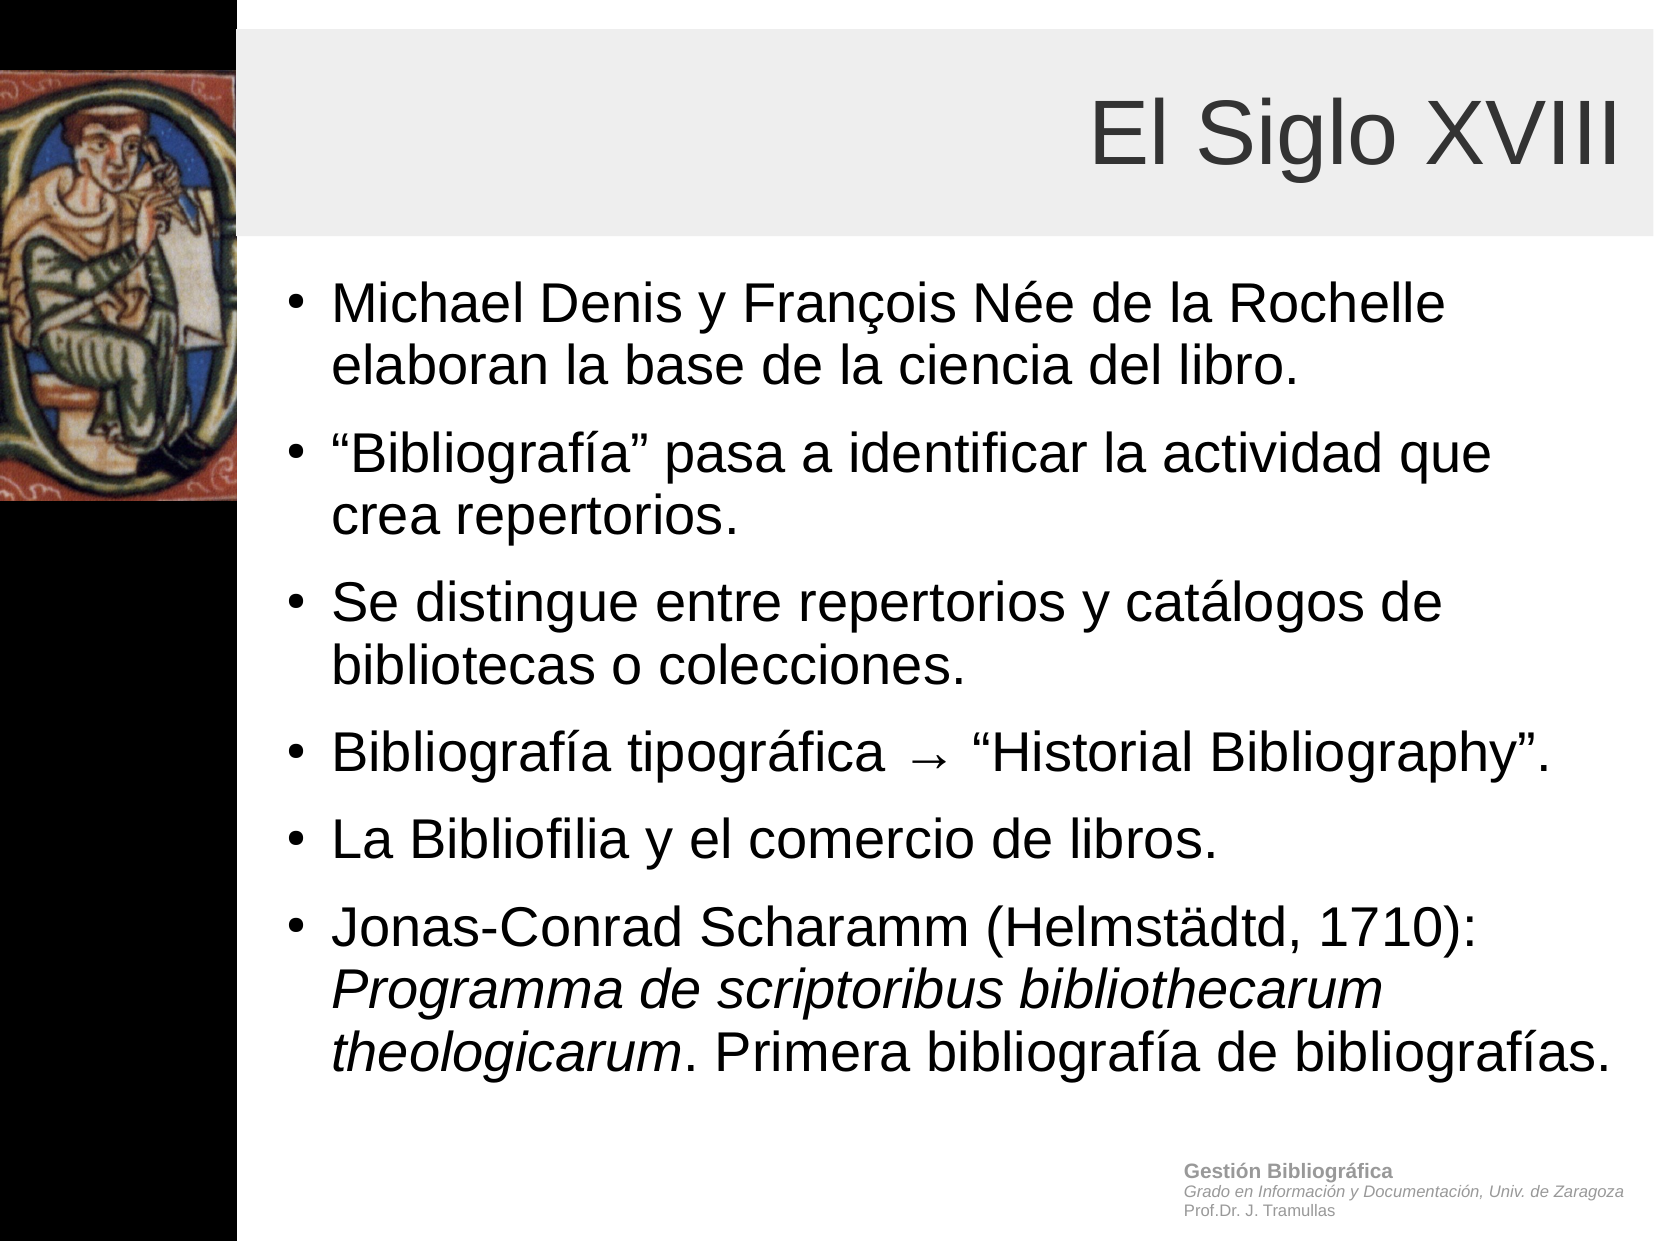

# El Siglo XVIII
Michael Denis y François Née de la Rochelle elaboran la base de la ciencia del libro.
“Bibliografía” pasa a identificar la actividad que crea repertorios.
Se distingue entre repertorios y catálogos de bibliotecas o colecciones.
Bibliografía tipográfica → “Historial Bibliography”.
La Bibliofilia y el comercio de libros.
Jonas-Conrad Scharamm (Helmstädtd, 1710): Programma de scriptoribus bibliothecarum theologicarum. Primera bibliografía de bibliografías.